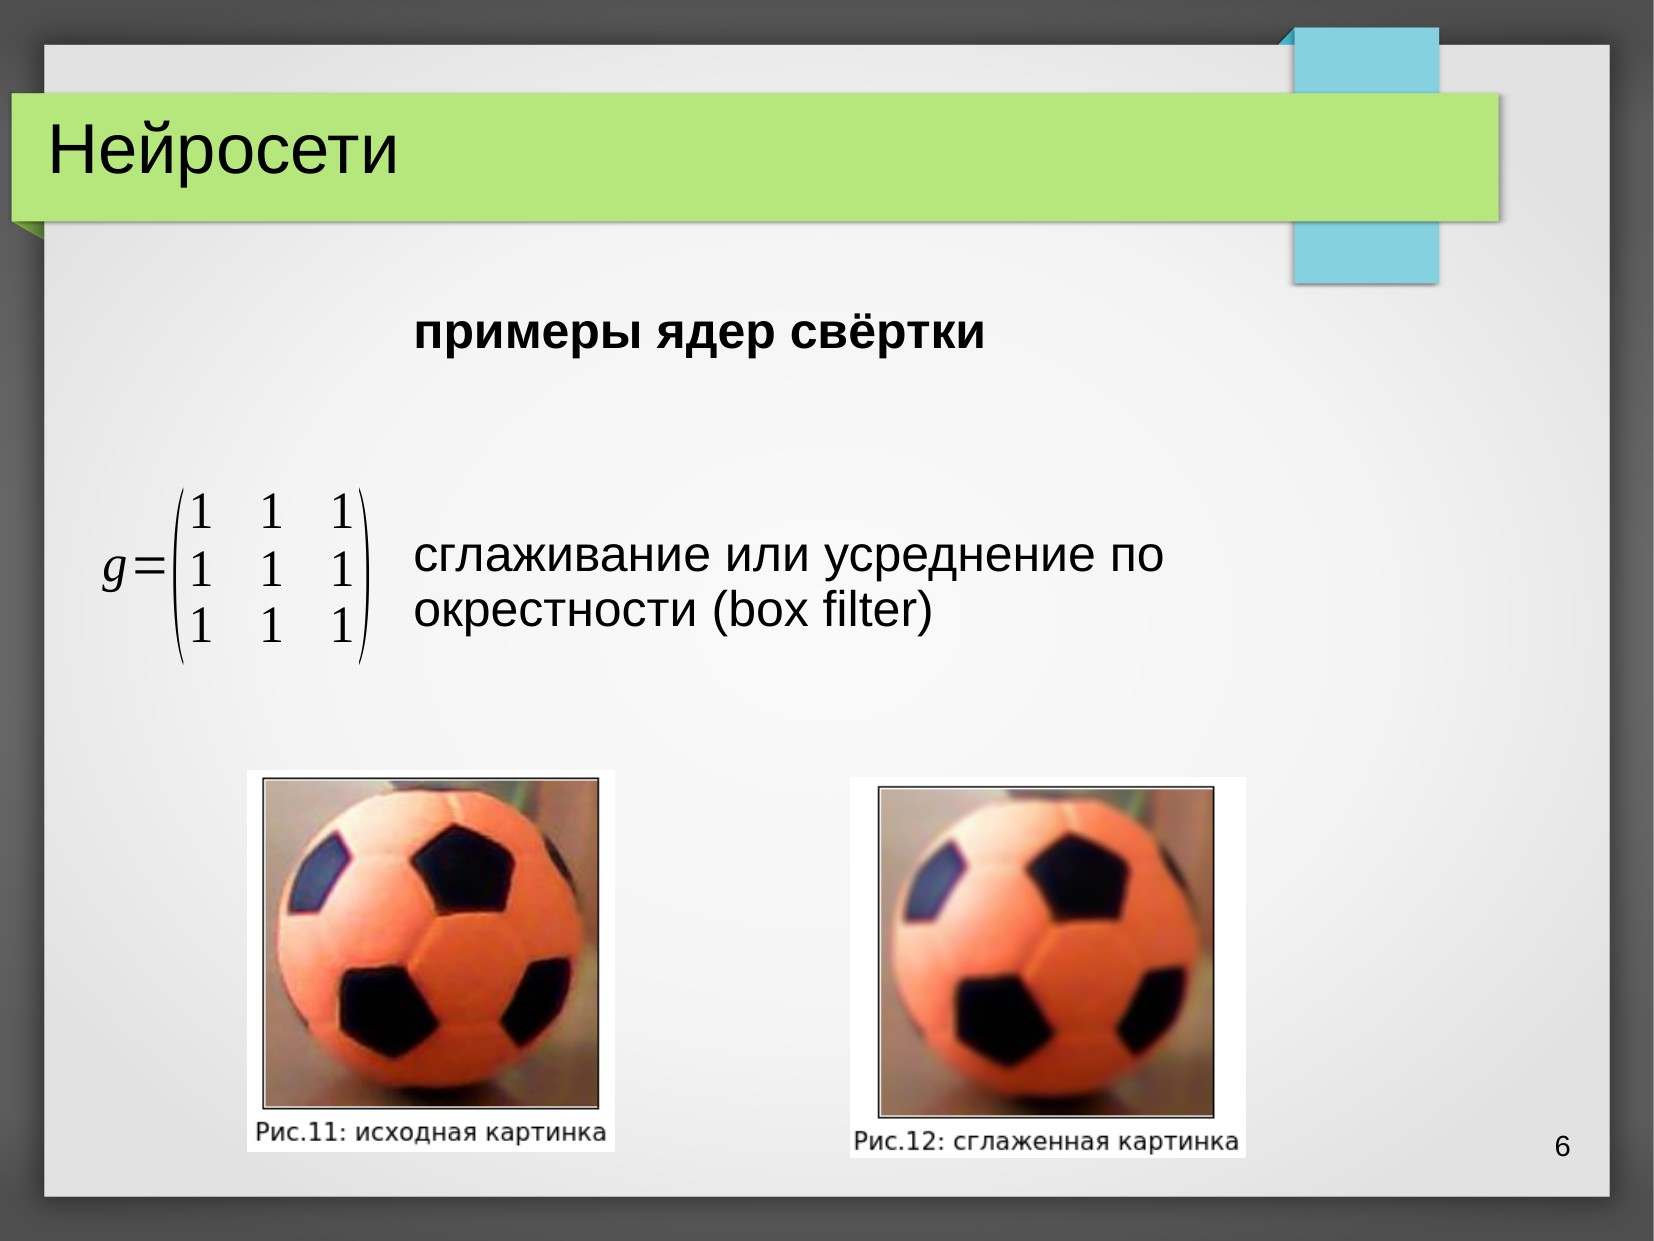

# Нейросети
примеры ядер свёртки
сглаживание или усреднение по окрестности (box ﬁlter)
6